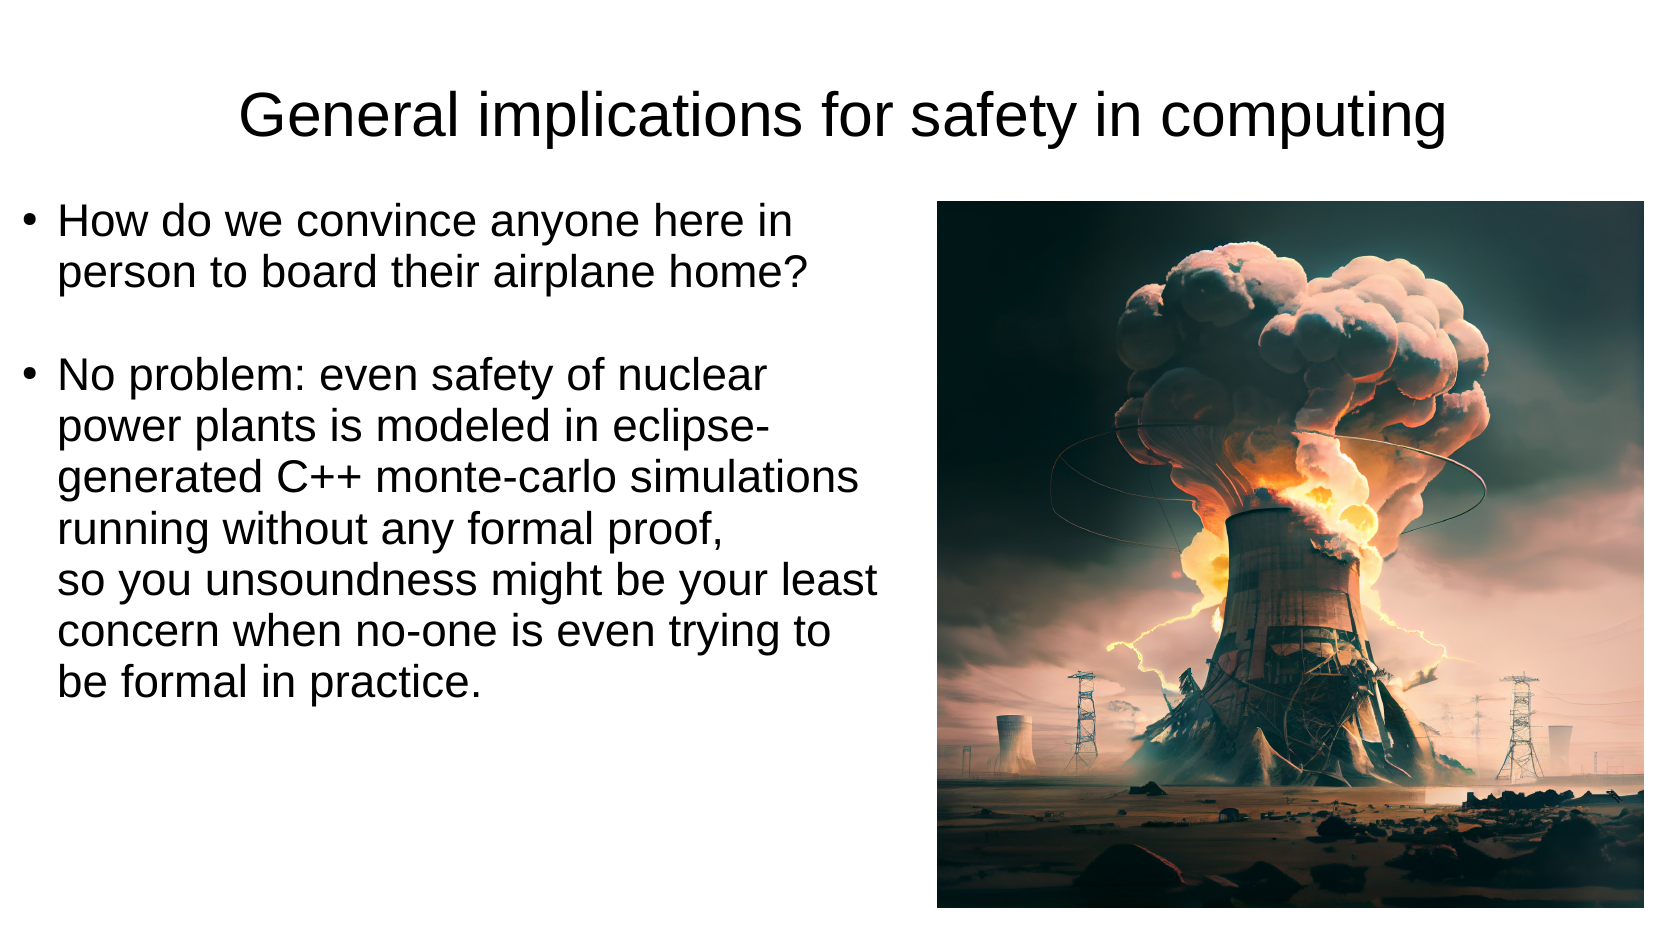

# General implications for safety in computing
How do we convince anyone here in person to board their airplane home?
No problem: even safety of nuclear power plants is modeled in eclipse-generated C++ monte-carlo simulations running without any formal proof,
so you unsoundness might be your least concern when no-one is even trying to be formal in practice.